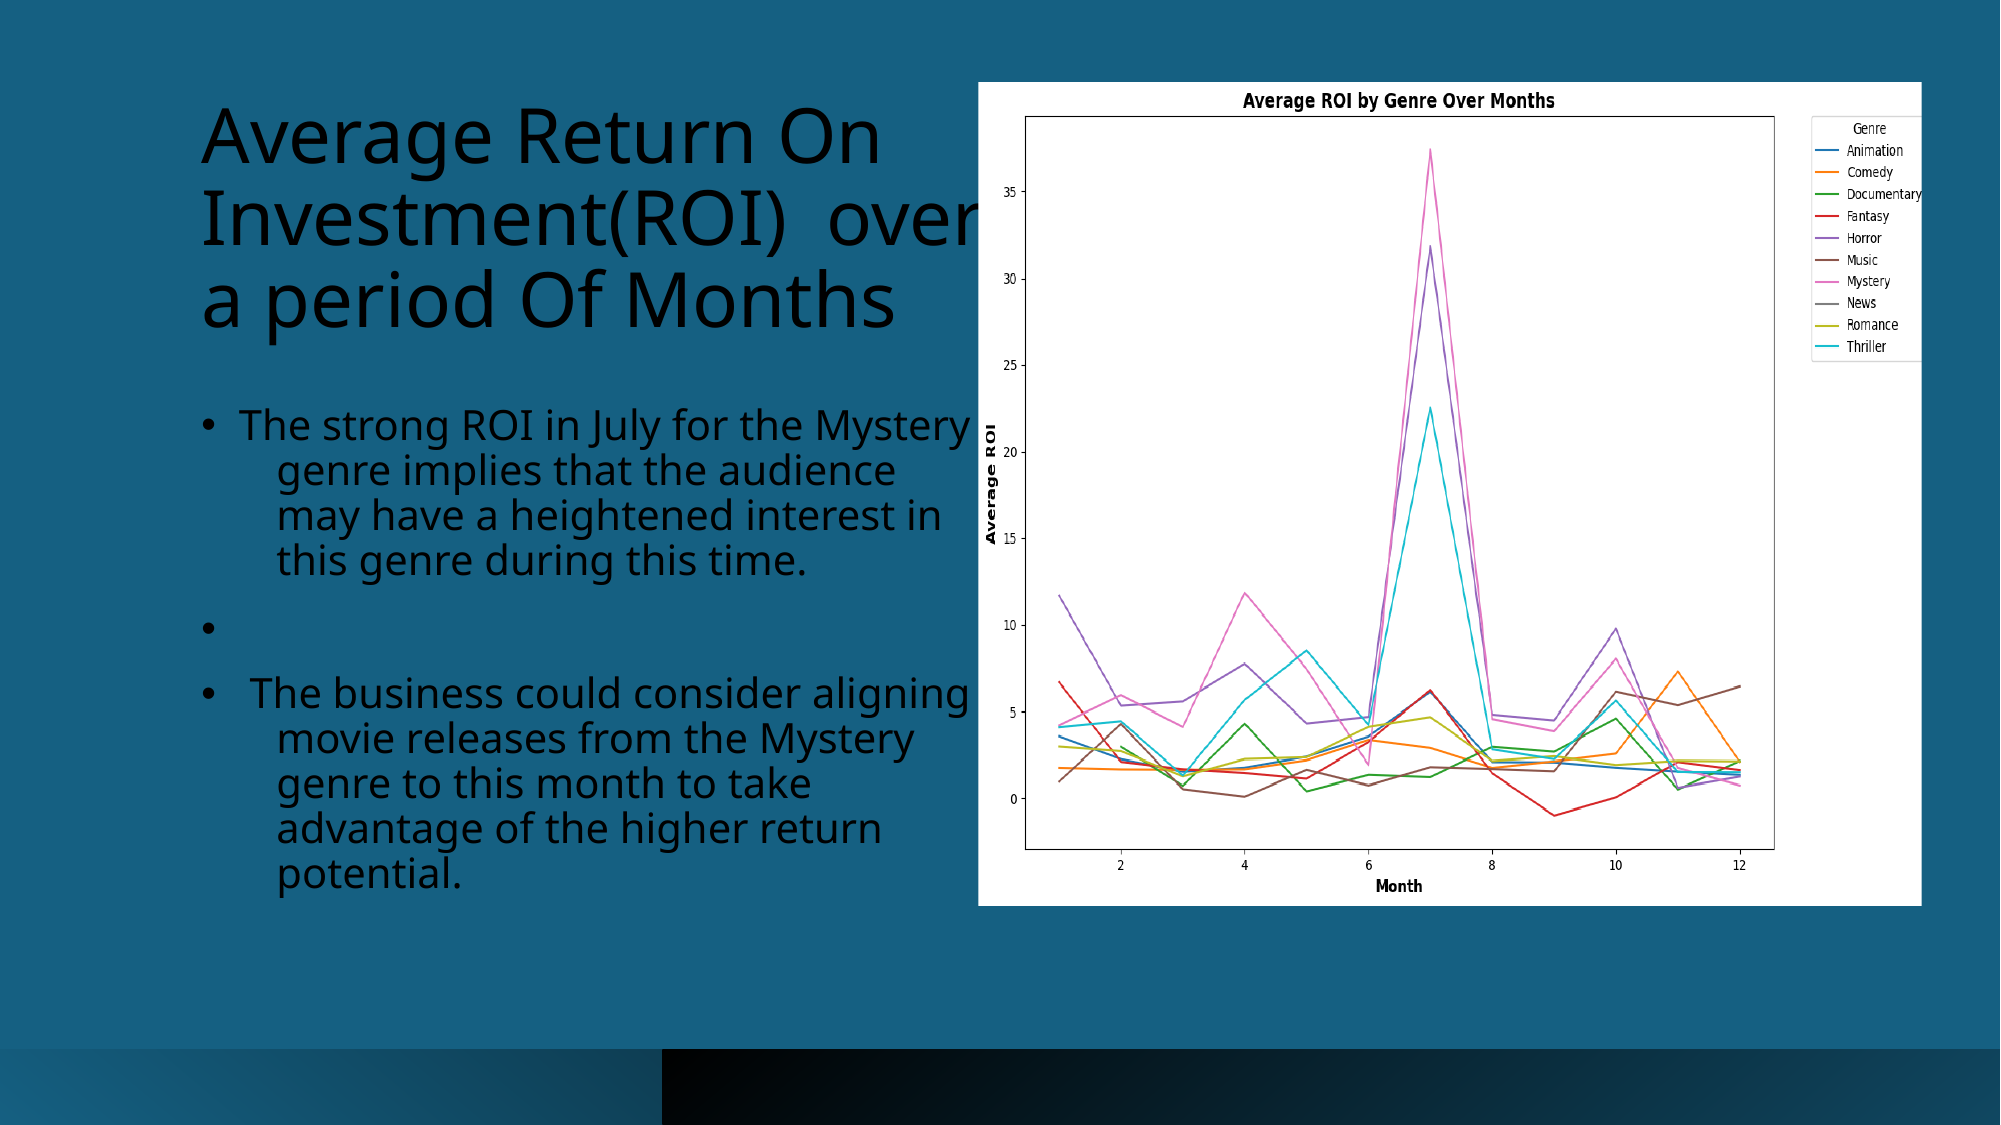

# Average Return On Investment(ROI) over a period Of Months
The strong ROI in July for the Mystery genre implies that the audience may have a heightened interest in this genre during this time.
 The business could consider aligning movie releases from the Mystery genre to this month to take advantage of the higher return potential.